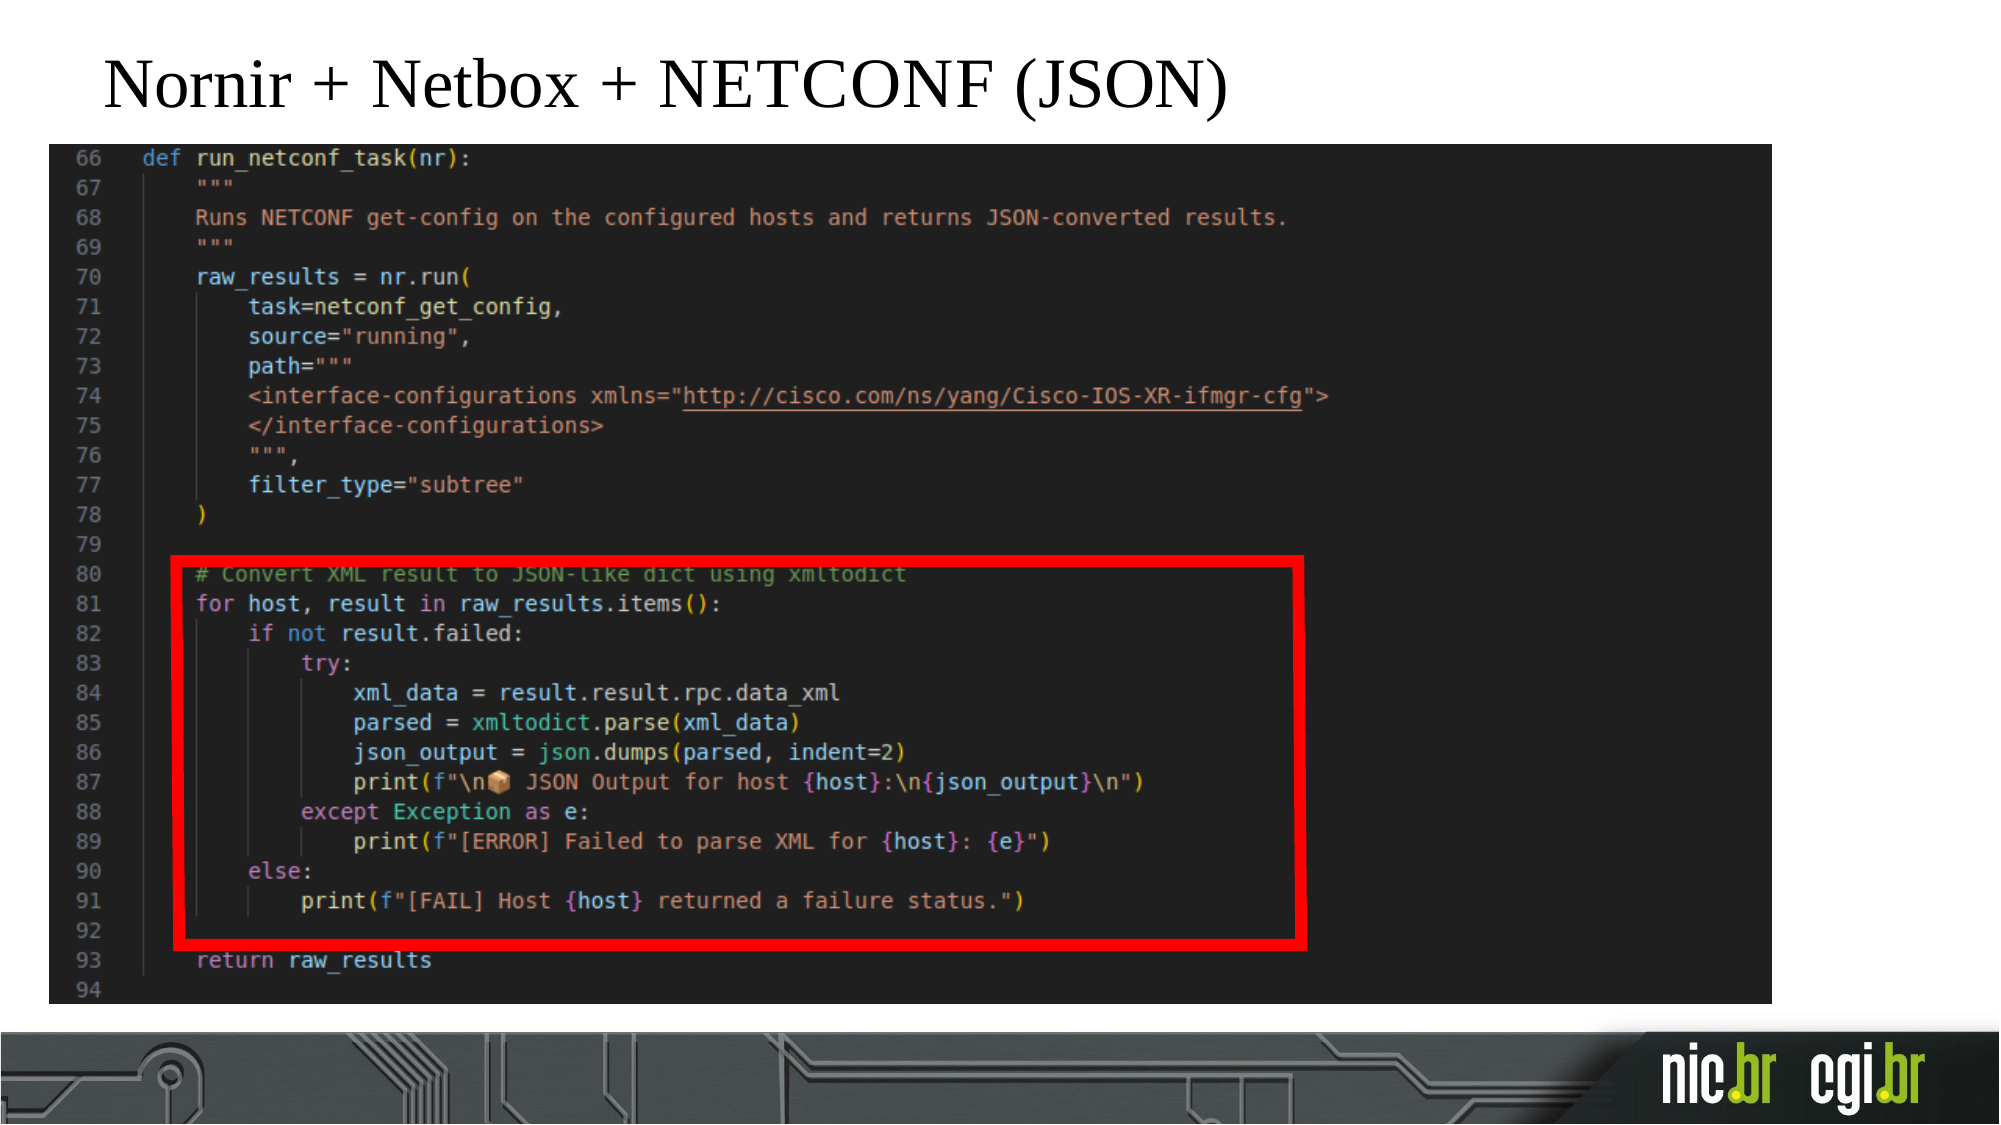

# Nornir + Netbox + NETCONF (JSON)